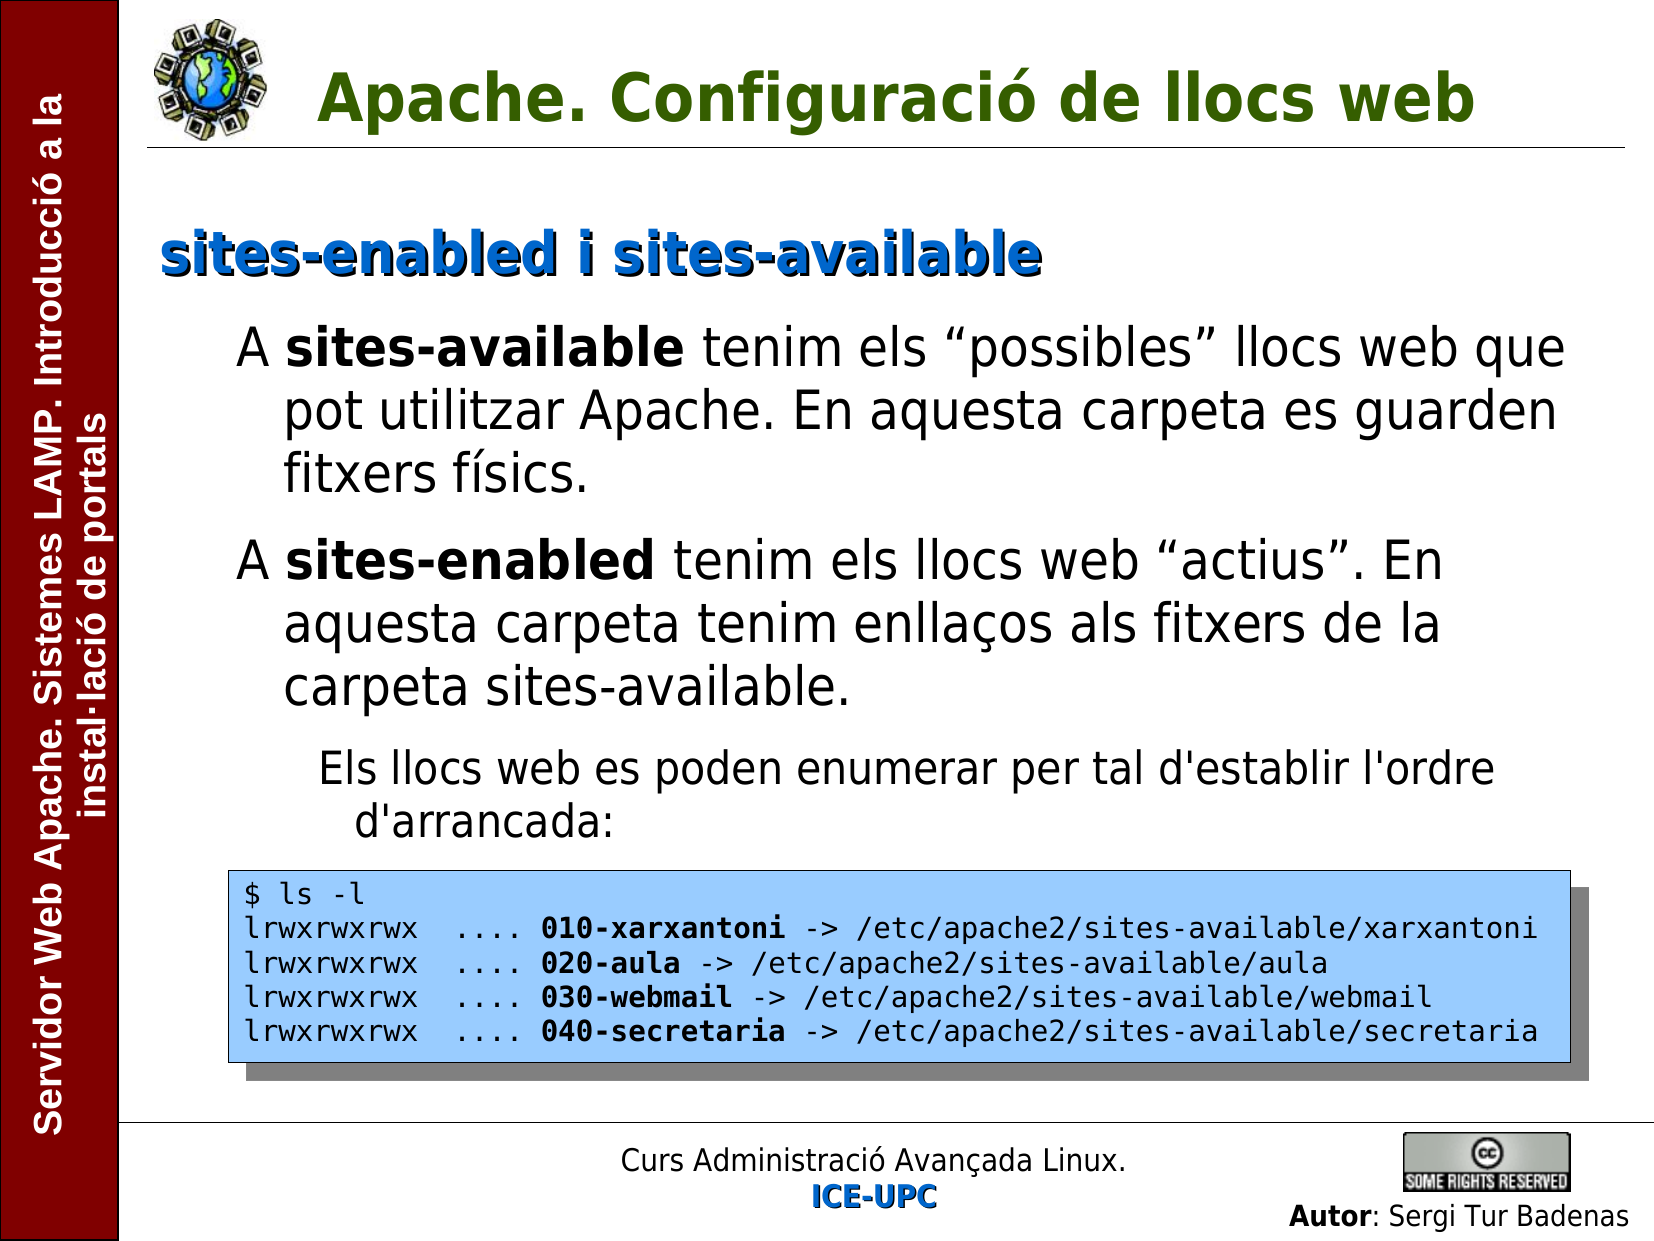

# Apache. Configuració de llocs web
sites-enabled i sites-available
A sites-available tenim els “possibles” llocs web que pot utilitzar Apache. En aquesta carpeta es guarden fitxers físics.
A sites-enabled tenim els llocs web “actius”. En aquesta carpeta tenim enllaços als fitxers de la carpeta sites-available.
Els llocs web es poden enumerar per tal d'establir l'ordre d'arrancada:
$ ls -l
lrwxrwxrwx .... 010-xarxantoni -> /etc/apache2/sites-available/xarxantoni
lrwxrwxrwx .... 020-aula -> /etc/apache2/sites-available/aula
lrwxrwxrwx .... 030-webmail -> /etc/apache2/sites-available/webmail
lrwxrwxrwx .... 040-secretaria -> /etc/apache2/sites-available/secretaria